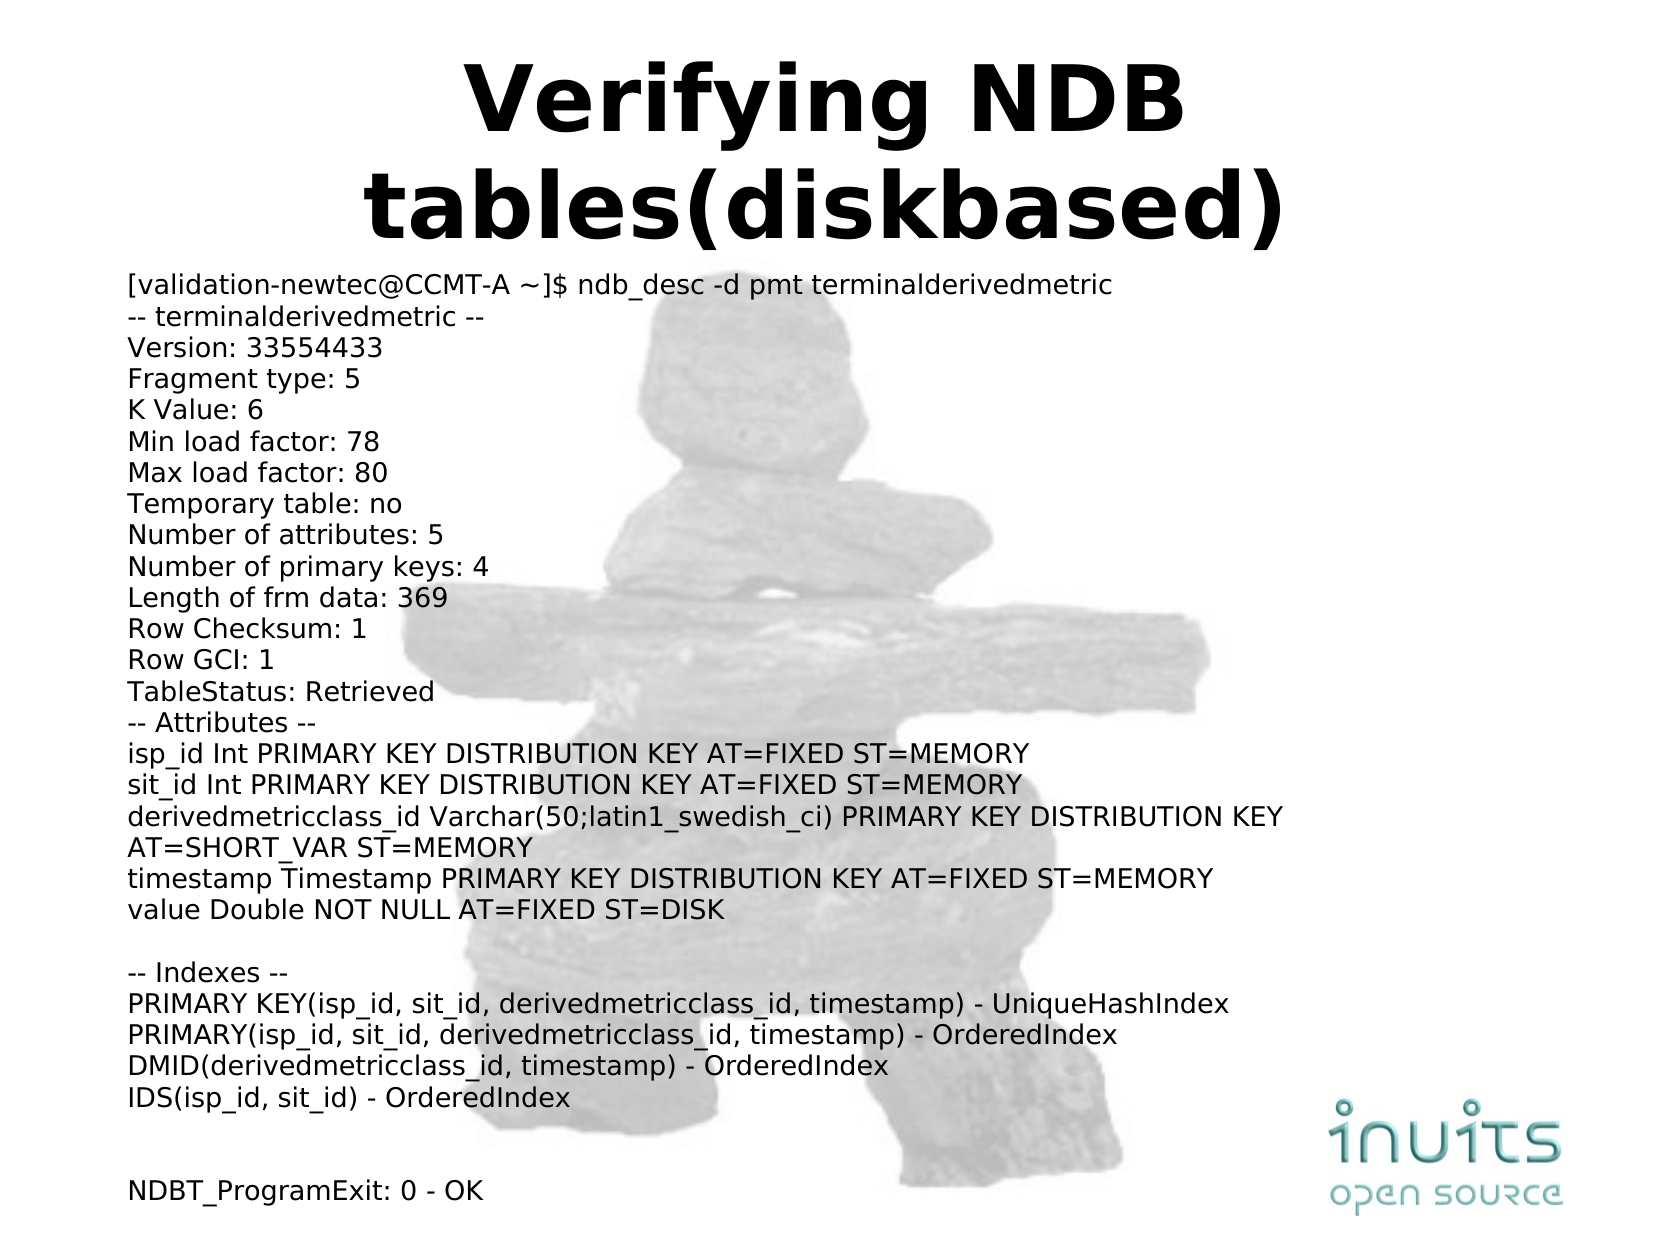

# Verifying NDB tables(diskbased)
[validation-newtec@CCMT-A ~]$ ndb_desc -d pmt terminalderivedmetric
-- terminalderivedmetric --
Version: 33554433
Fragment type: 5
K Value: 6
Min load factor: 78
Max load factor: 80
Temporary table: no
Number of attributes: 5
Number of primary keys: 4
Length of frm data: 369
Row Checksum: 1
Row GCI: 1
TableStatus: Retrieved
-- Attributes --
isp_id Int PRIMARY KEY DISTRIBUTION KEY AT=FIXED ST=MEMORY
sit_id Int PRIMARY KEY DISTRIBUTION KEY AT=FIXED ST=MEMORY
derivedmetricclass_id Varchar(50;latin1_swedish_ci) PRIMARY KEY DISTRIBUTION KEY AT=SHORT_VAR ST=MEMORY
timestamp Timestamp PRIMARY KEY DISTRIBUTION KEY AT=FIXED ST=MEMORY
value Double NOT NULL AT=FIXED ST=DISK
-- Indexes --
PRIMARY KEY(isp_id, sit_id, derivedmetricclass_id, timestamp) - UniqueHashIndex
PRIMARY(isp_id, sit_id, derivedmetricclass_id, timestamp) - OrderedIndex
DMID(derivedmetricclass_id, timestamp) - OrderedIndex
IDS(isp_id, sit_id) - OrderedIndex
NDBT_ProgramExit: 0 - OK